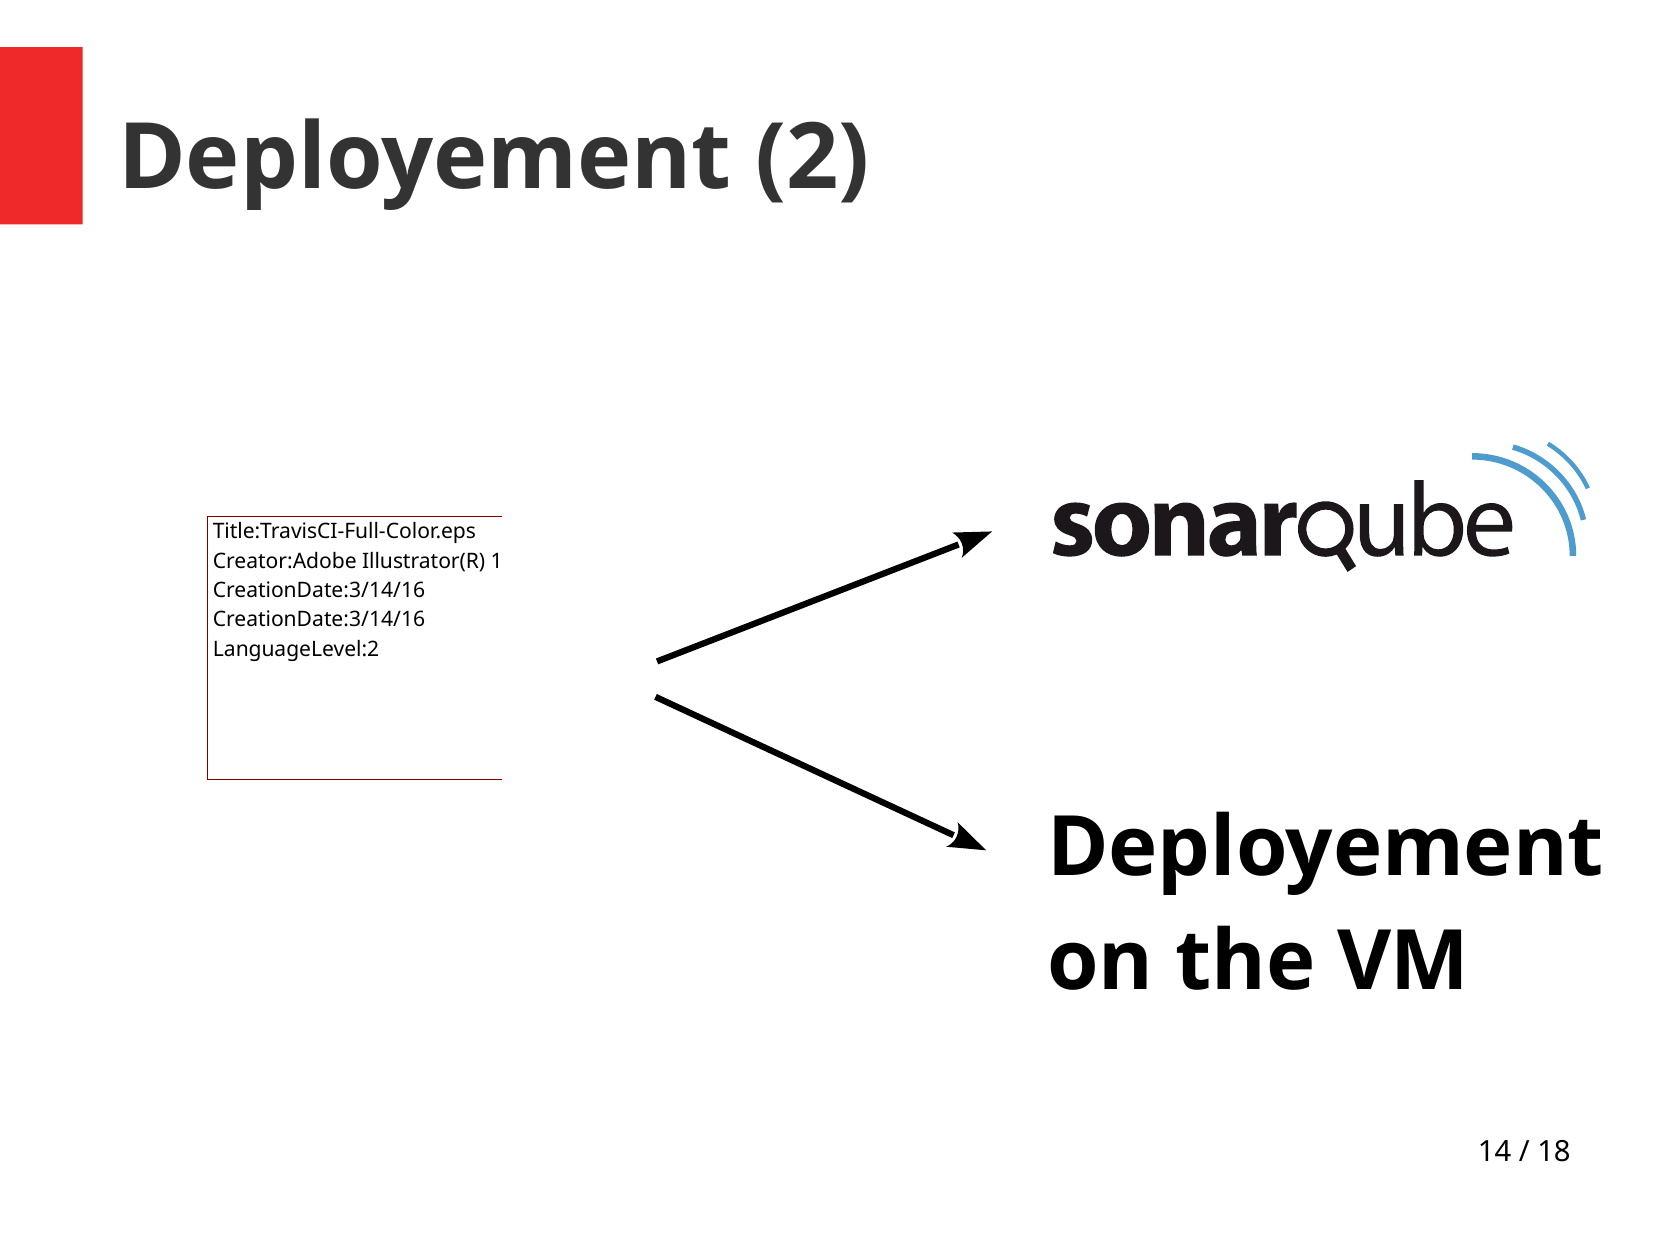

# Deployement (2)
Deployement
on the VM
14